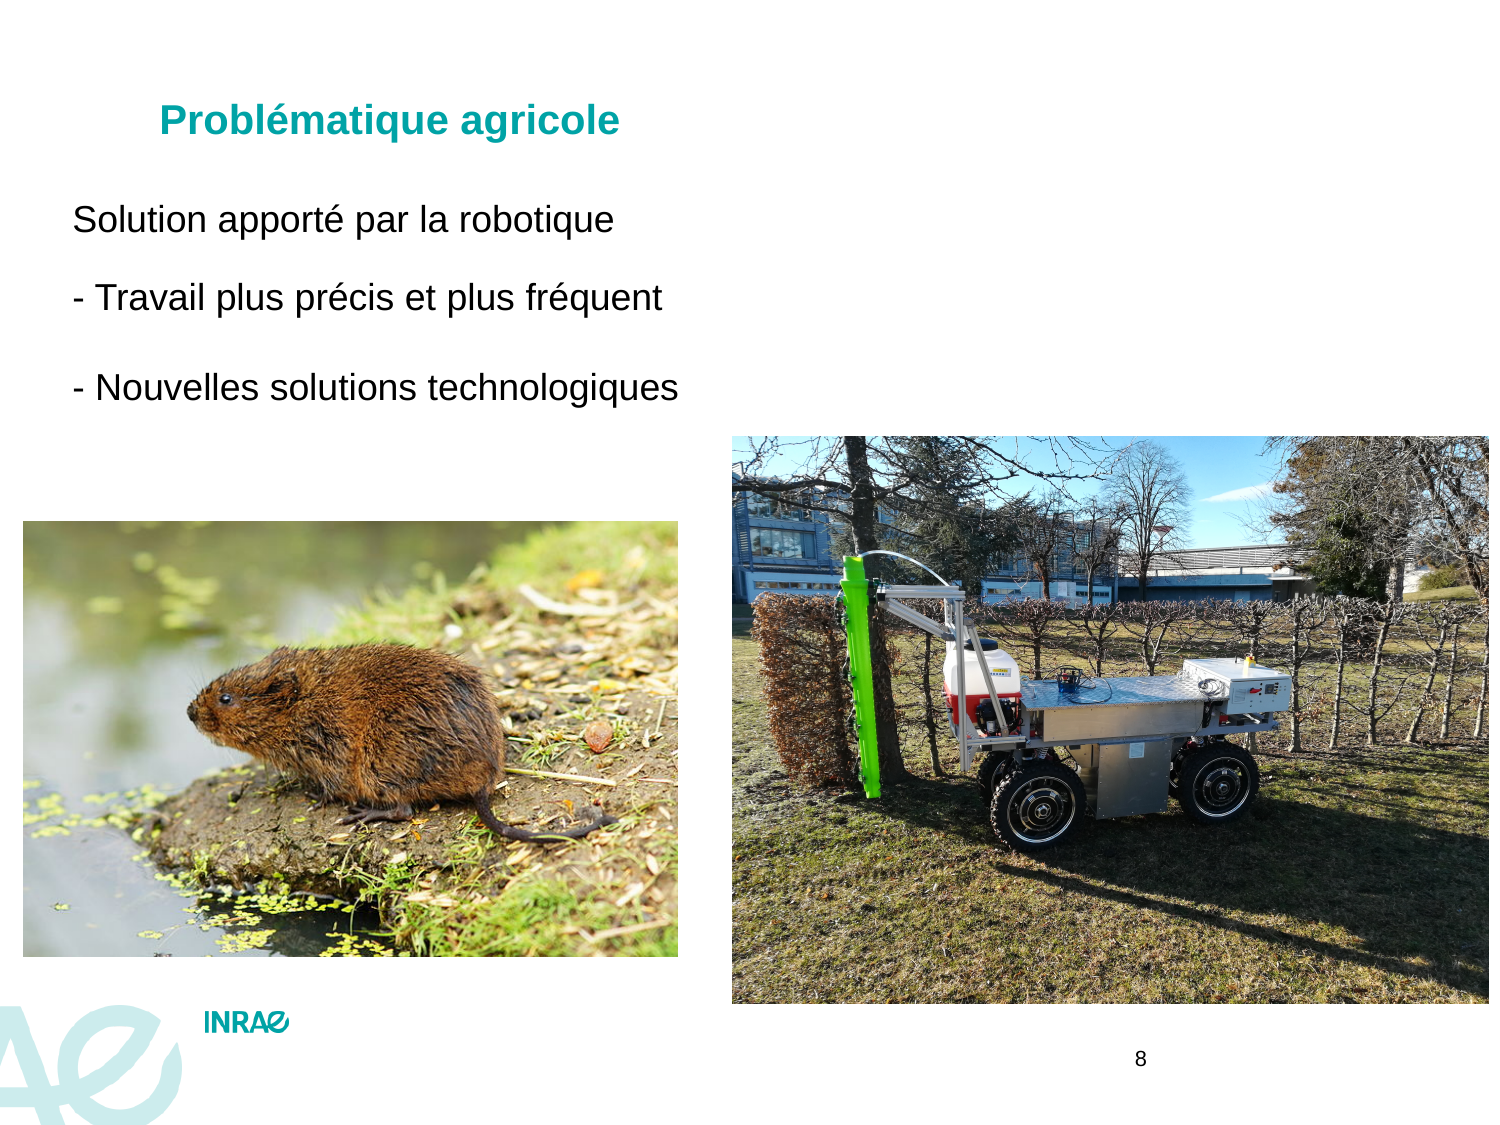

Problématique agricole
Solution apporté par la robotique
- Travail plus précis et plus fréquent
- Nouvelles solutions technologiques